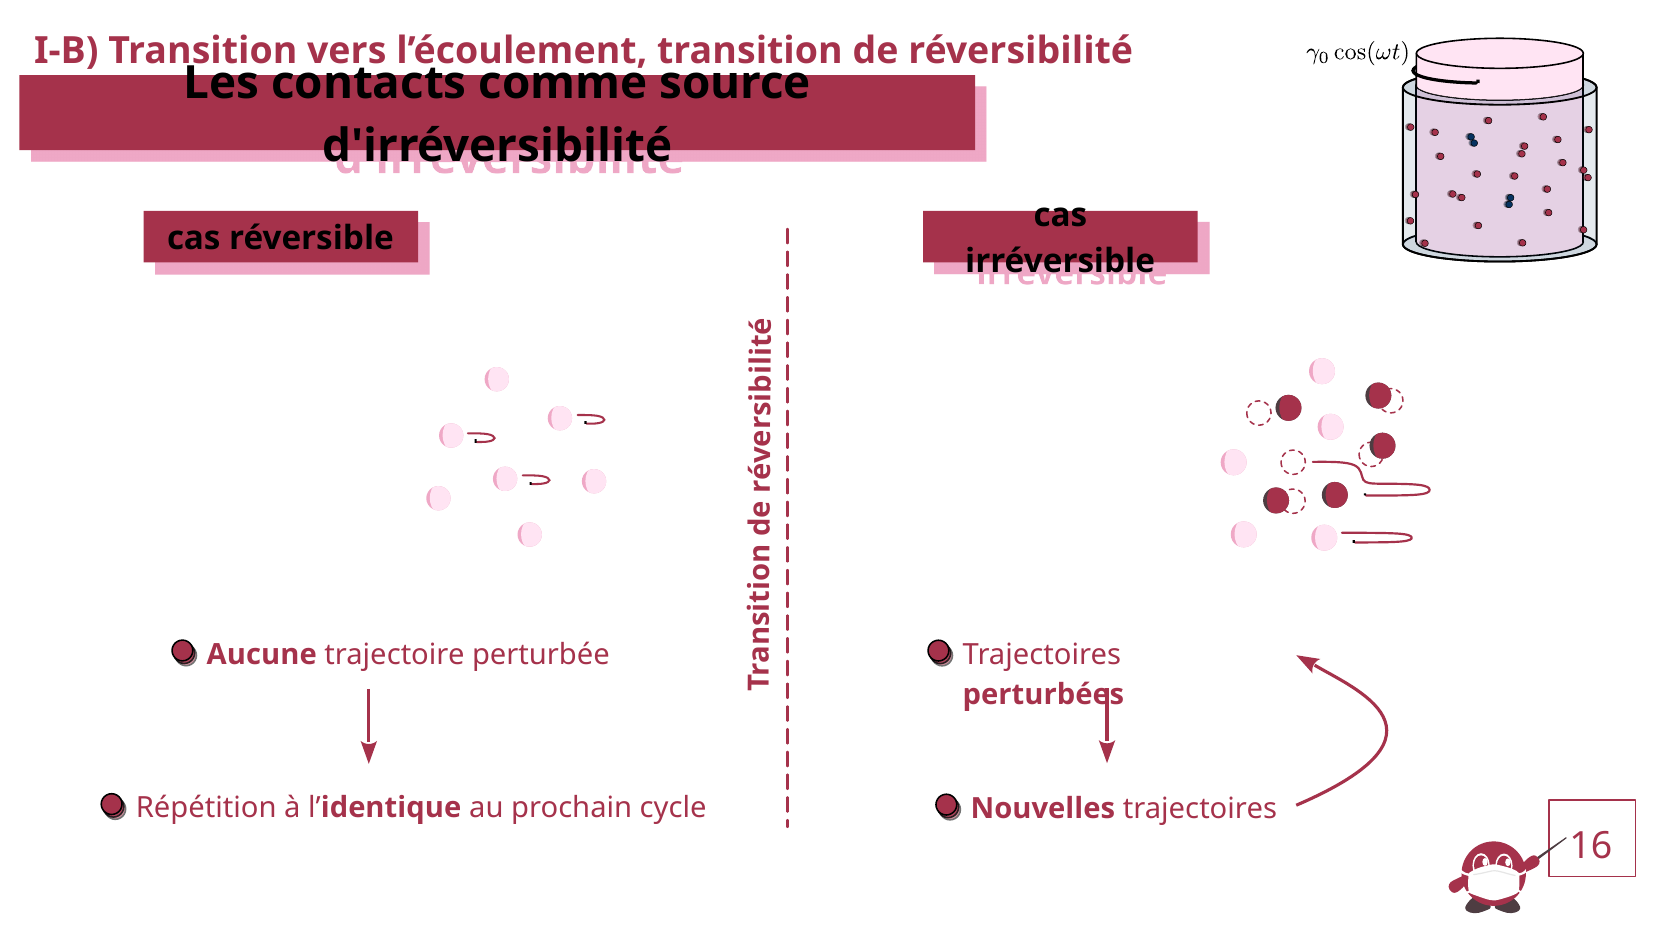

I-B) Transition vers l’écoulement, transition de réversibilité
Les contacts comme source d'irréversibilité
cas réversible
cas irréversible
Transition de réversibilité
Aucune trajectoire perturbée
Trajectoires perturbées
Répétition à l’identique au prochain cycle
Nouvelles trajectoires